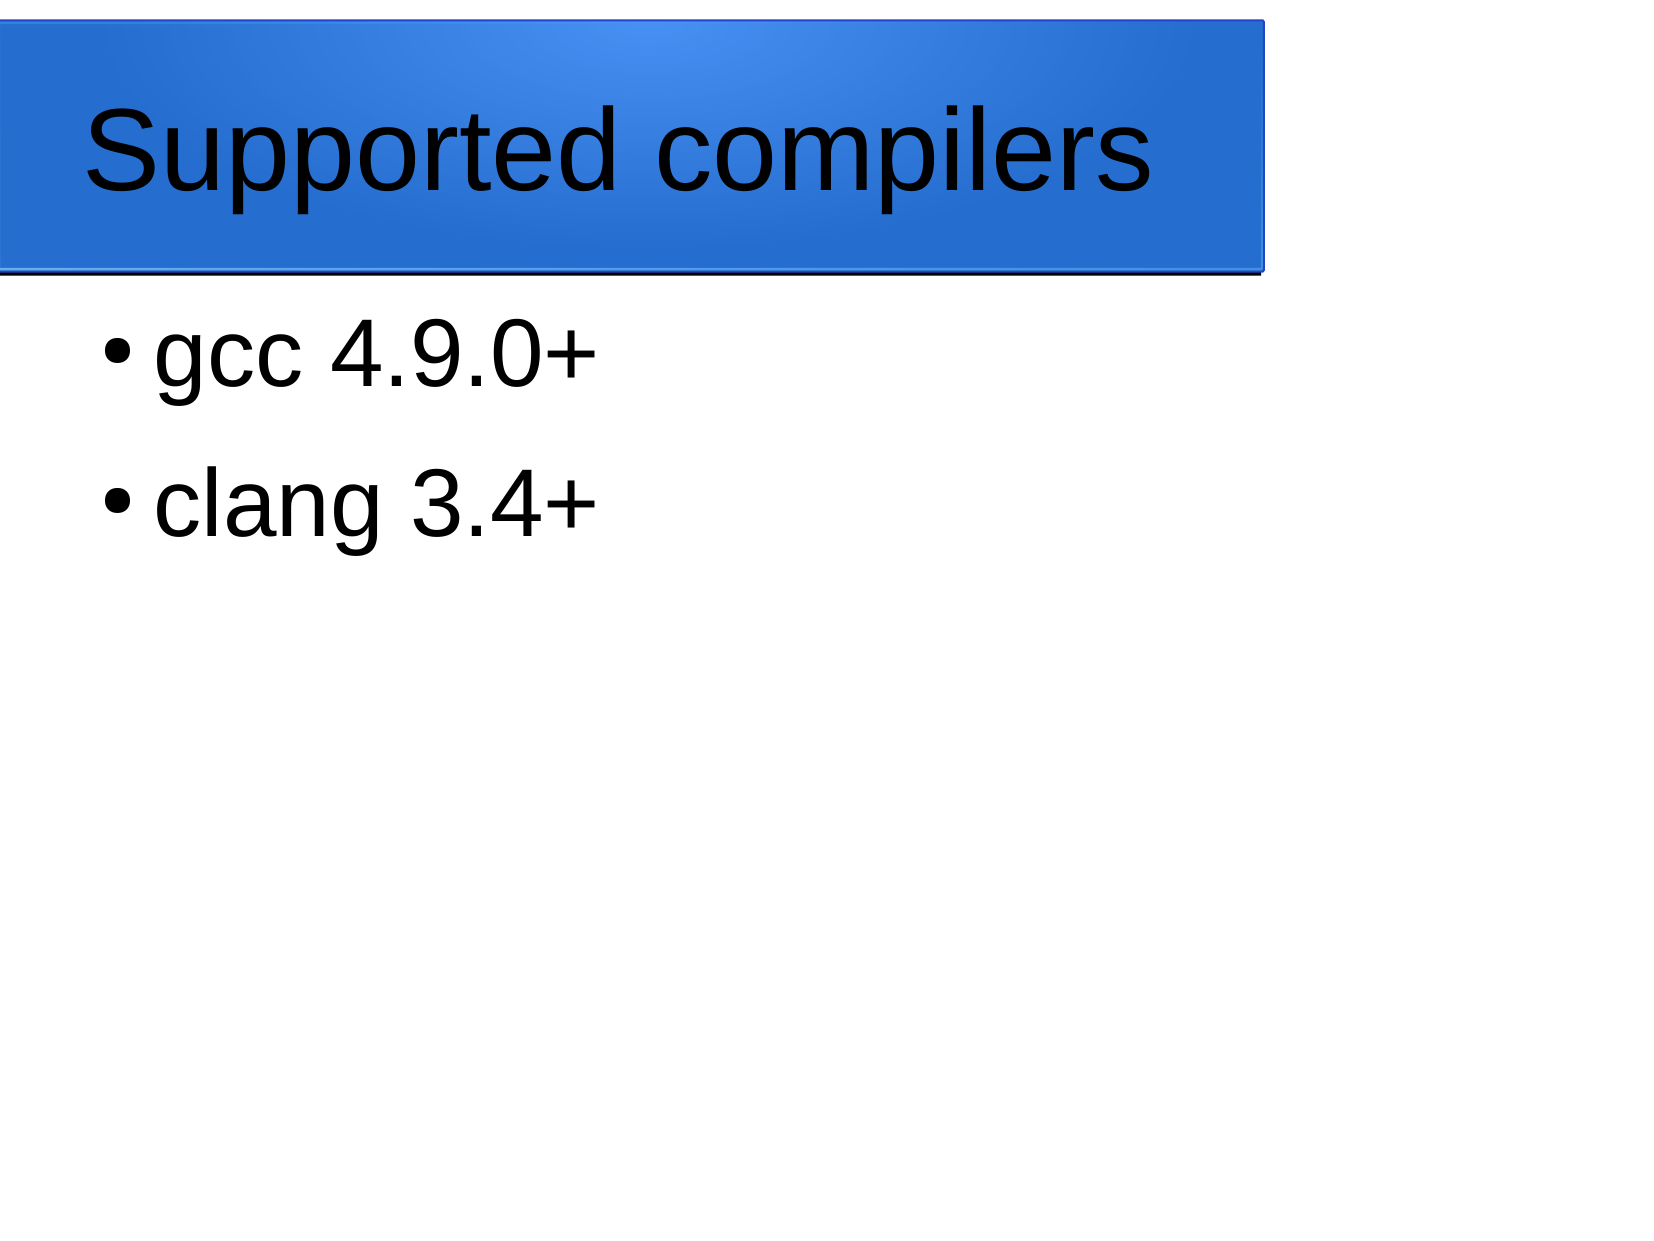

# Supported compilers
gcc 4.9.0+
clang 3.4+